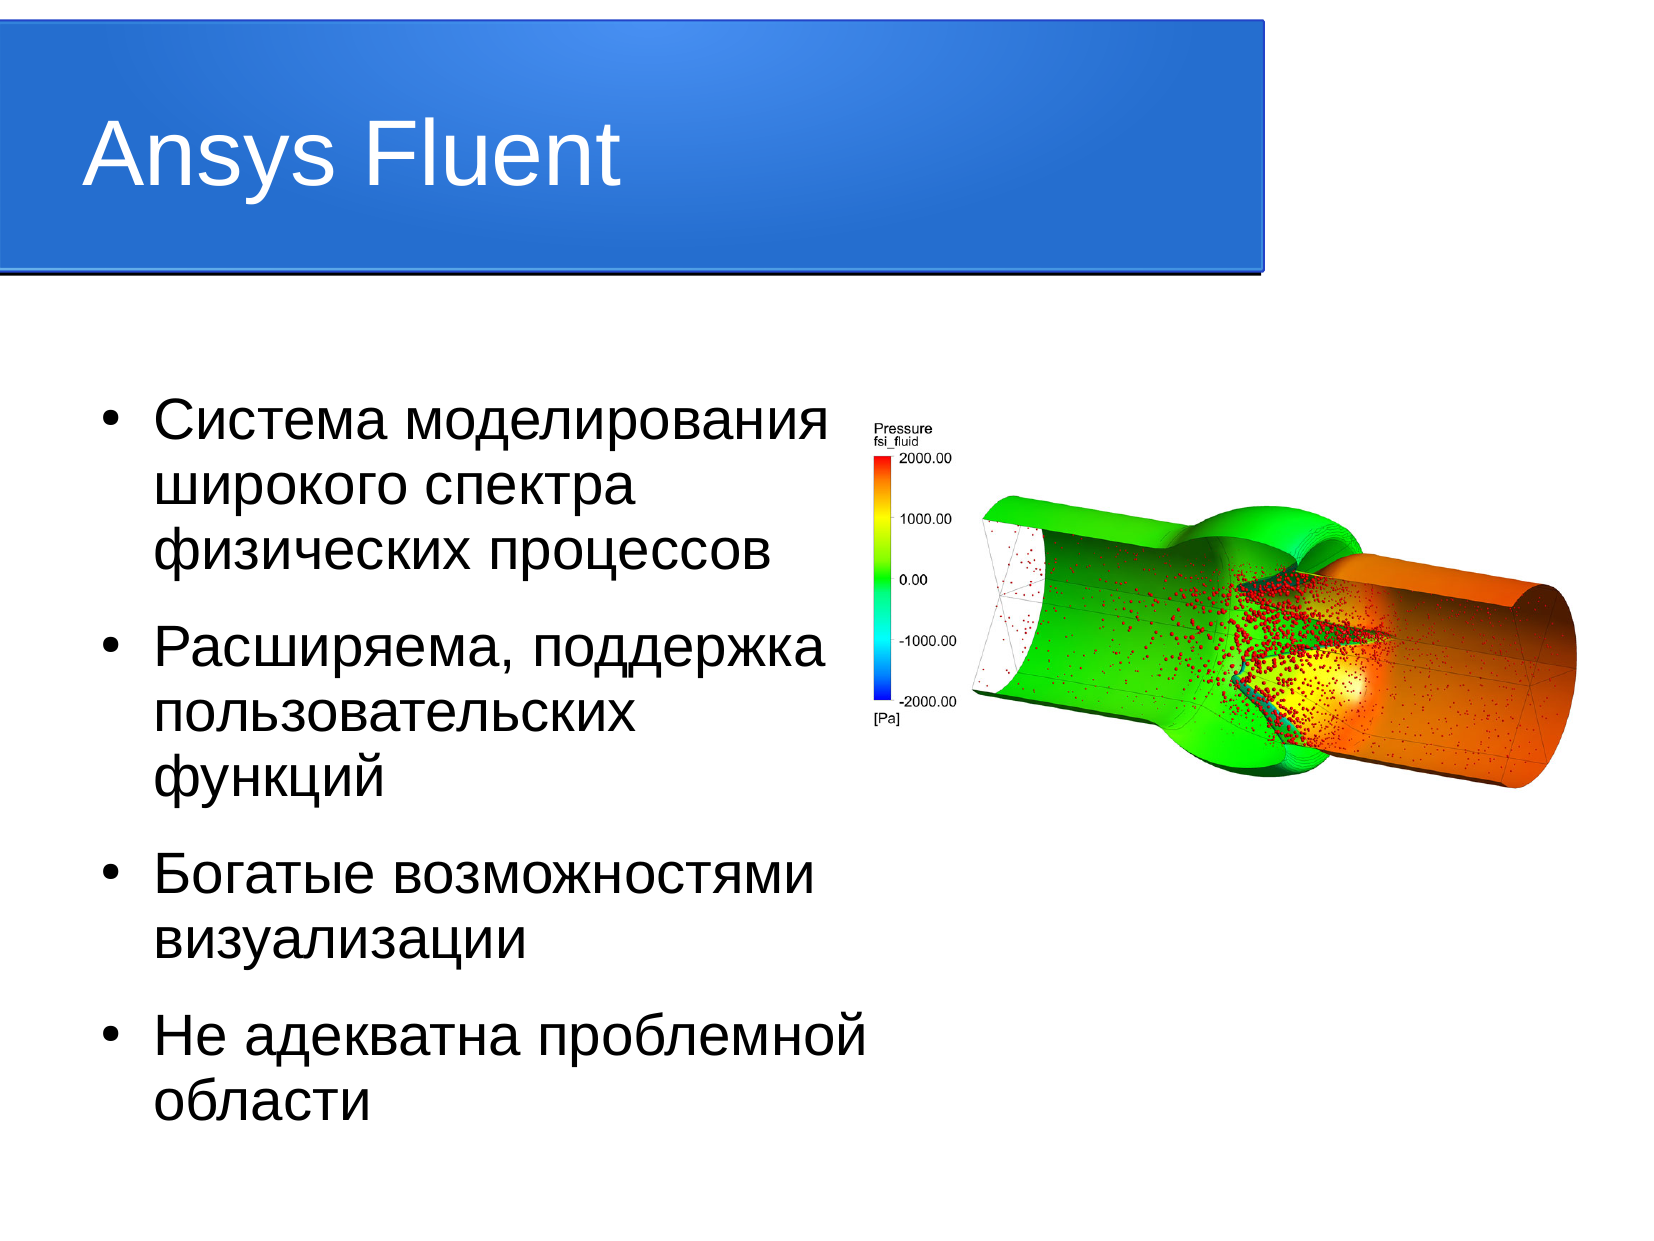

# Ansys Fluent
Система моделирования широкого спектра физических процессов
Расширяема, поддержка пользовательских функций
Богатые возможностями визуализации
Не адекватна проблемной области